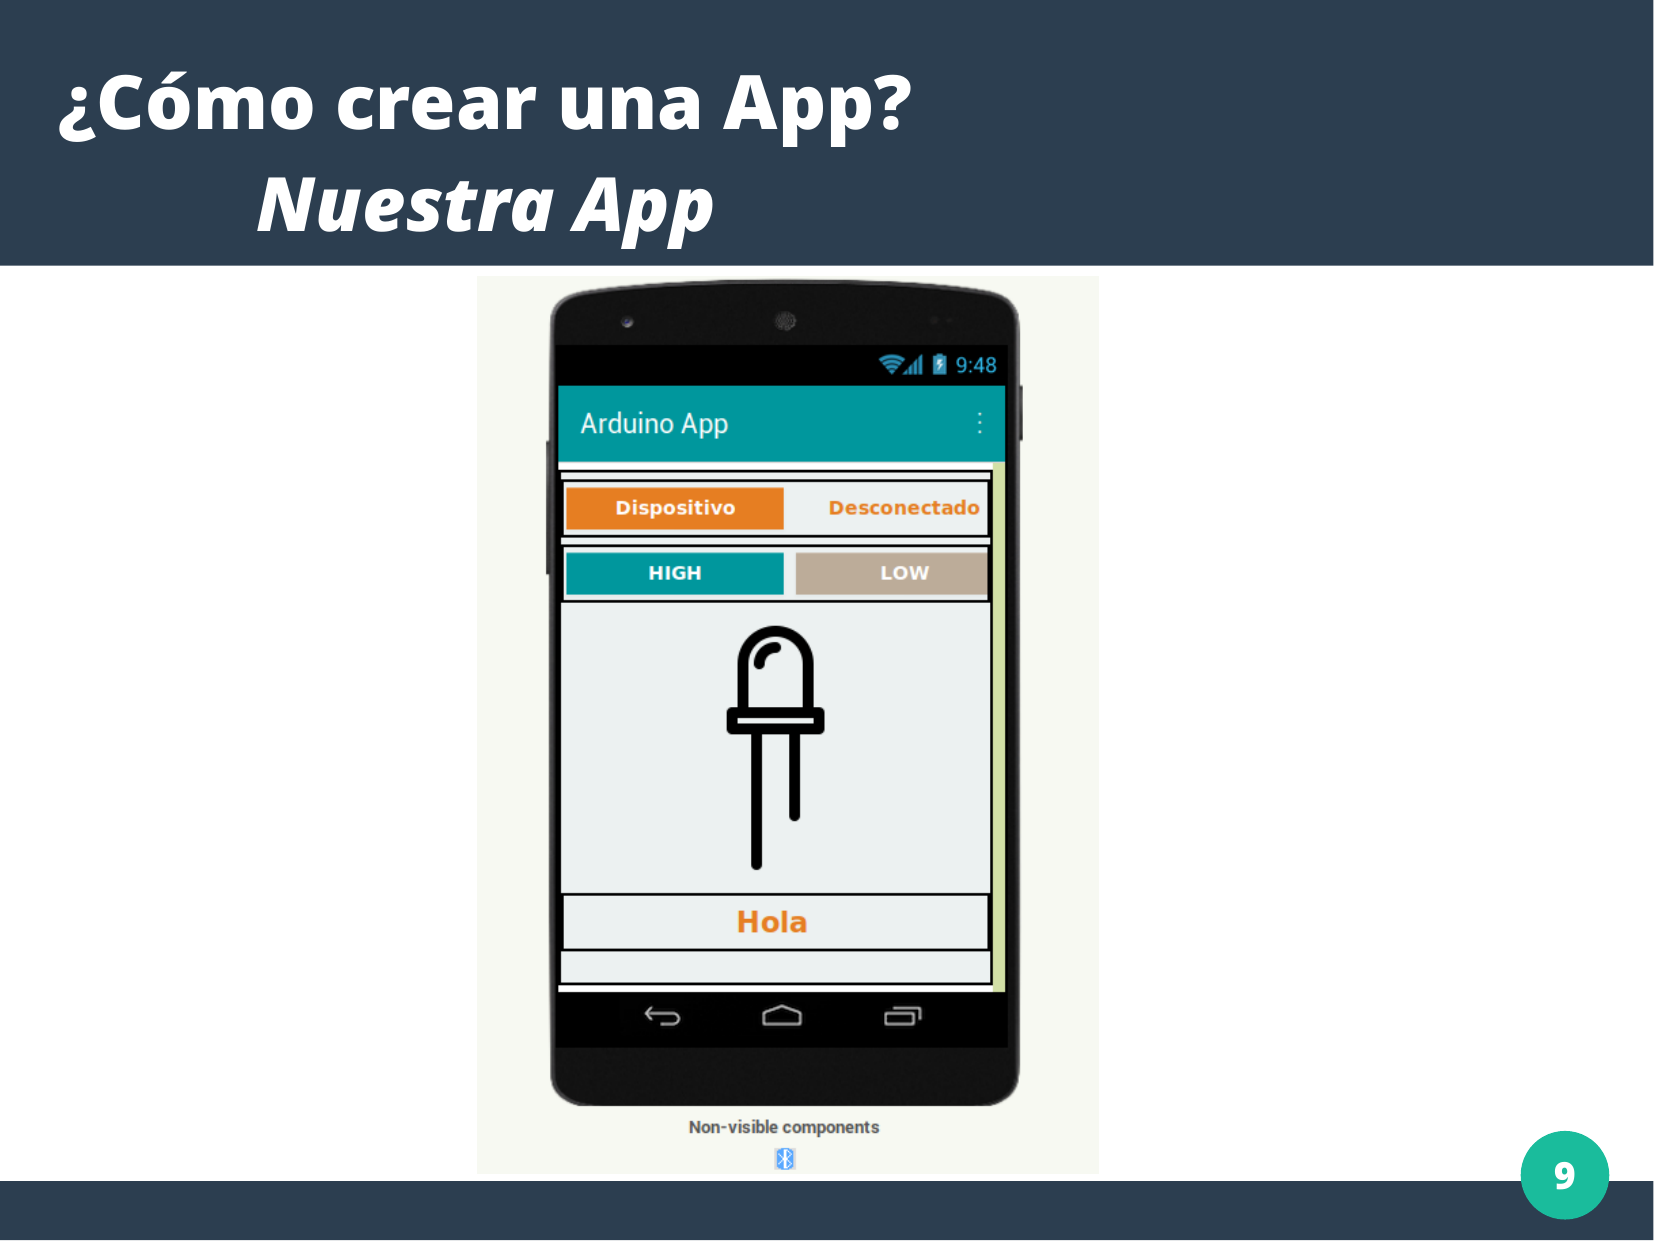

# ¿Cómo crear una App? Nuestra App
9